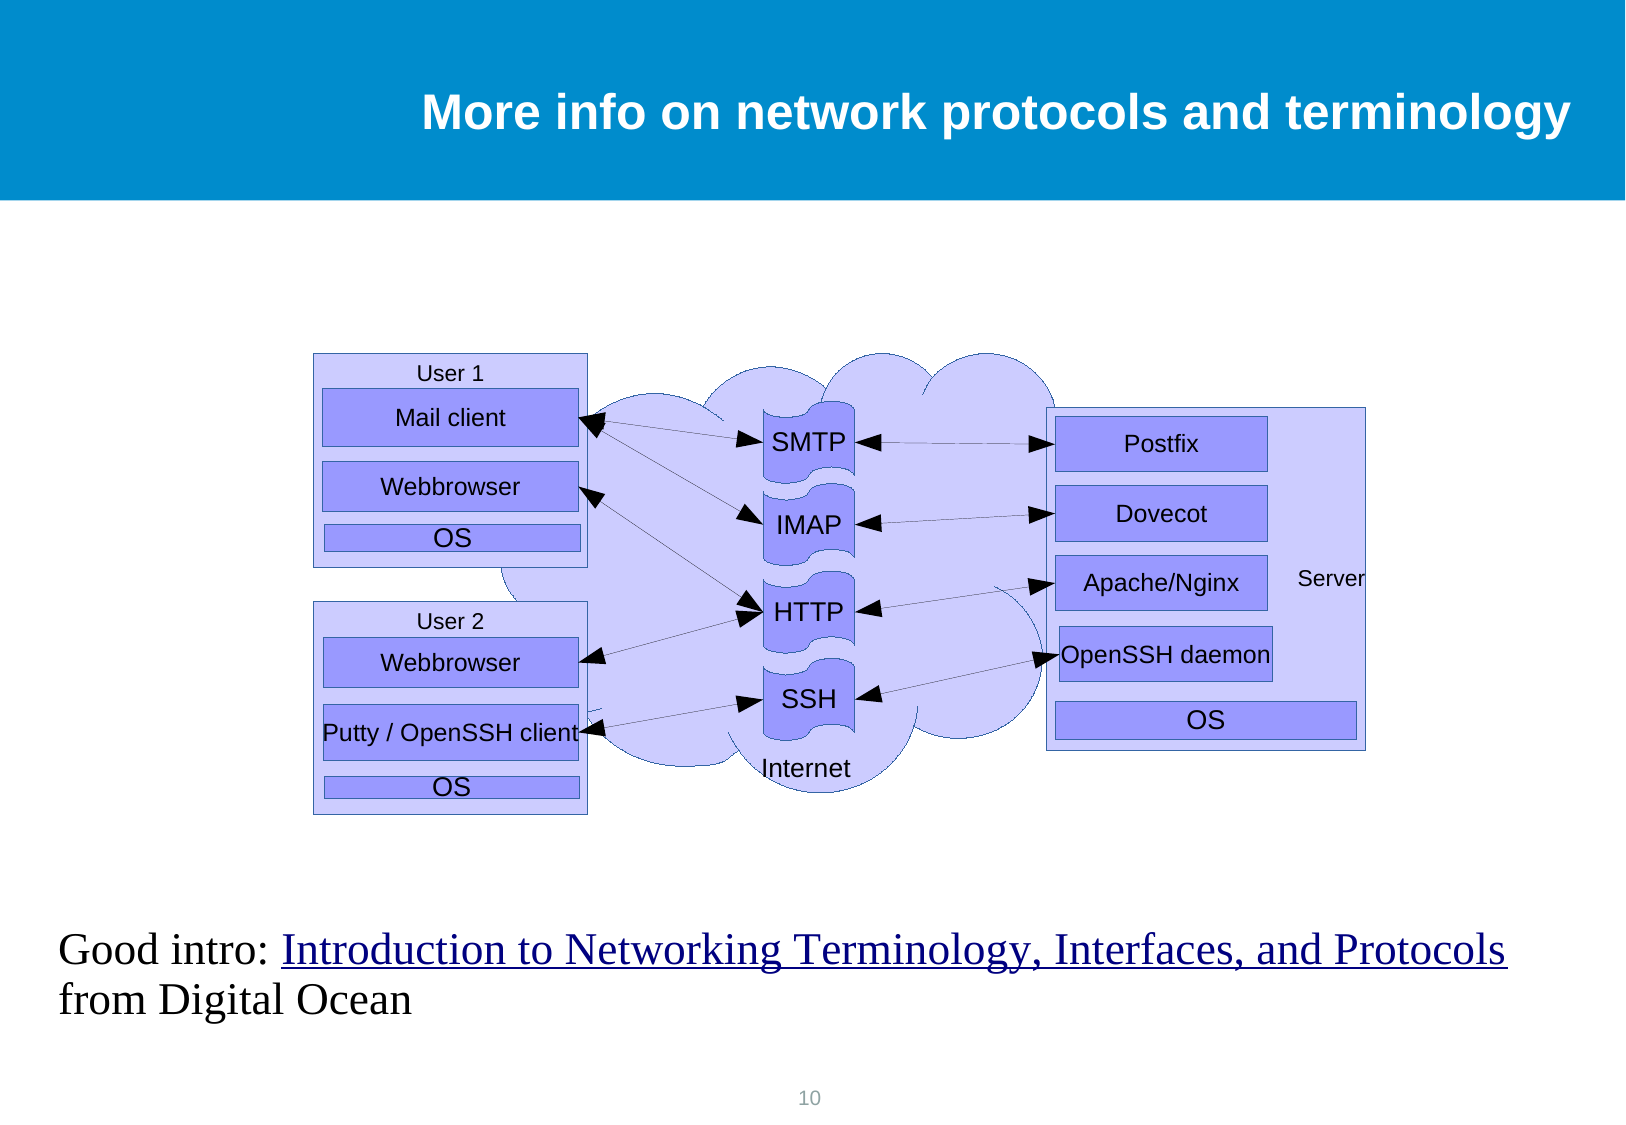

# More info on network protocols and terminology
User 1
Internet
Mail client
SMTP
Server
Postfix
Webbrowser
IMAP
Dovecot
OS
Apache/Nginx
HTTP
User 2
OpenSSH daemon
Webbrowser
SSH
OS
Putty / OpenSSH client
OS
Good intro: Introduction to Networking Terminology, Interfaces, and Protocols from Digital Ocean